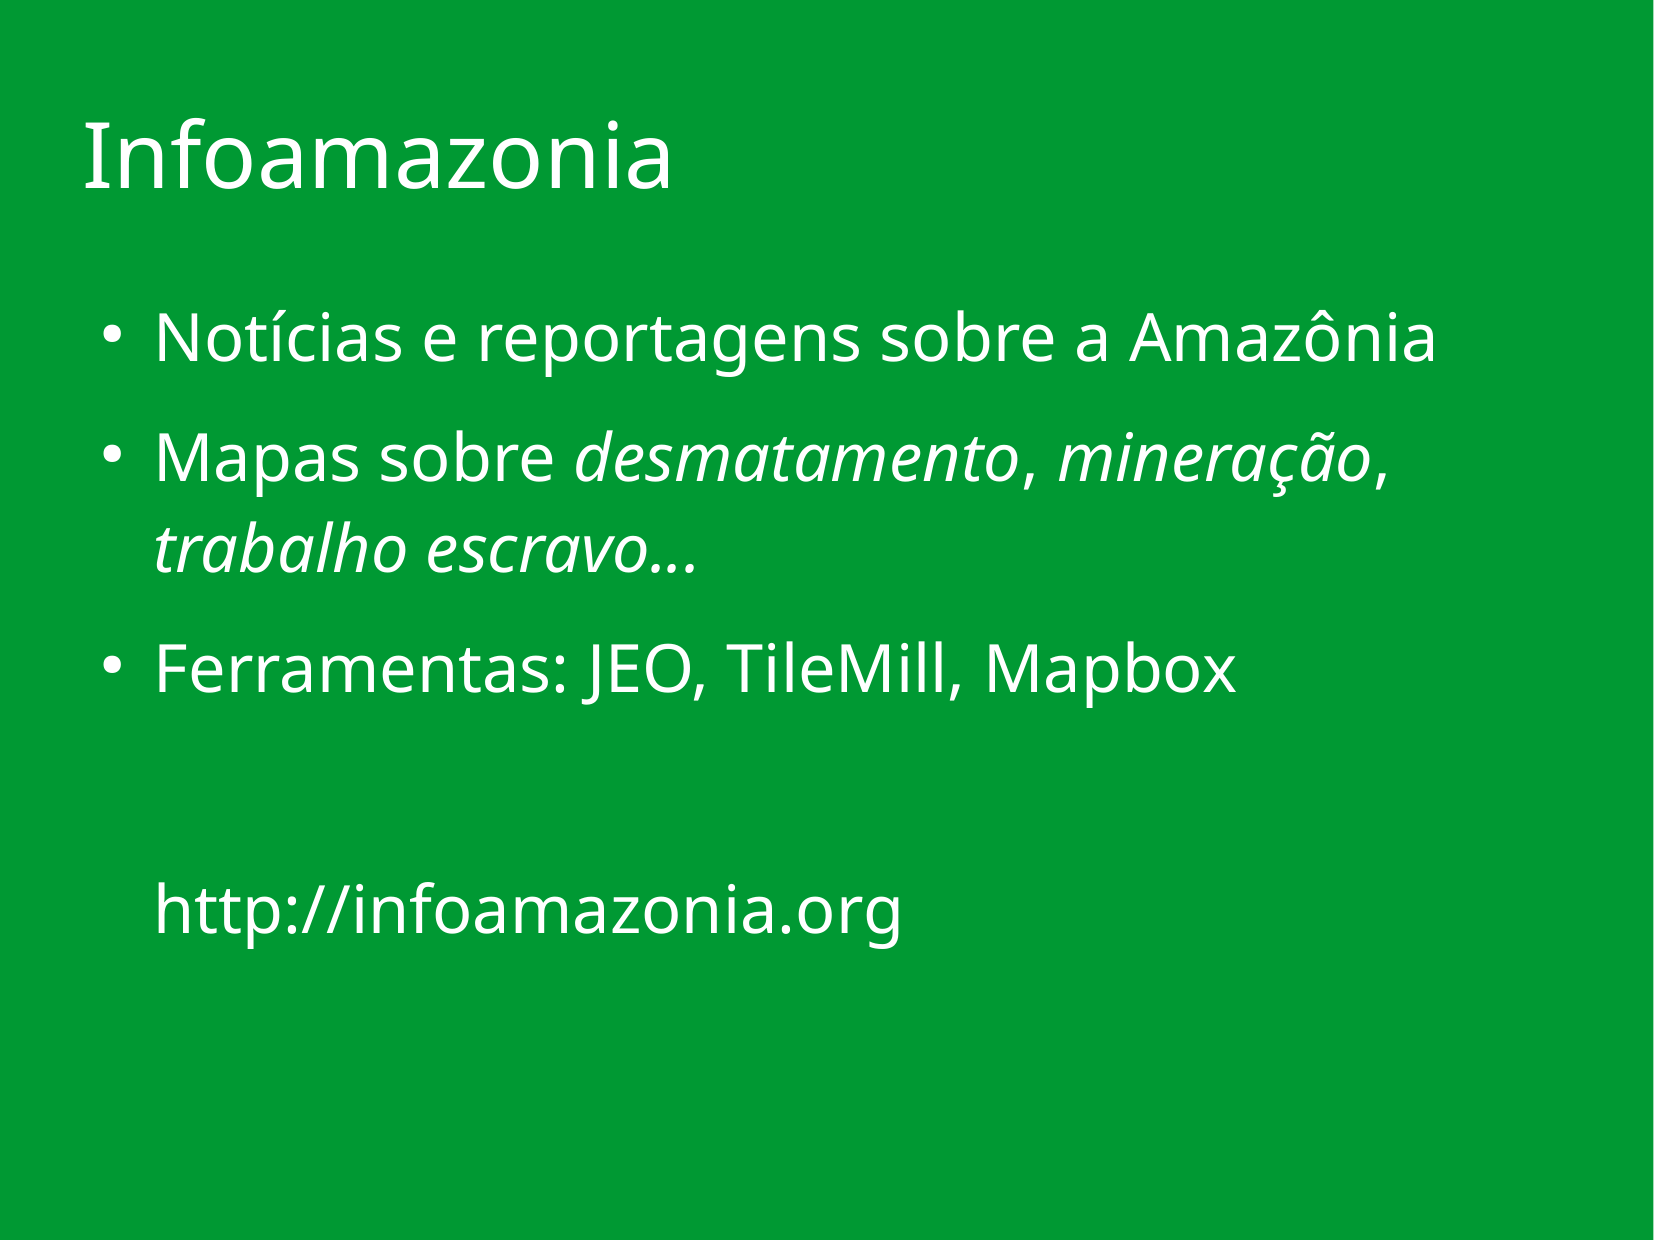

# Infoamazonia
Notícias e reportagens sobre a Amazônia
Mapas sobre desmatamento, mineração, trabalho escravo...
Ferramentas: JEO, TileMill, Mapbox
http://infoamazonia.org